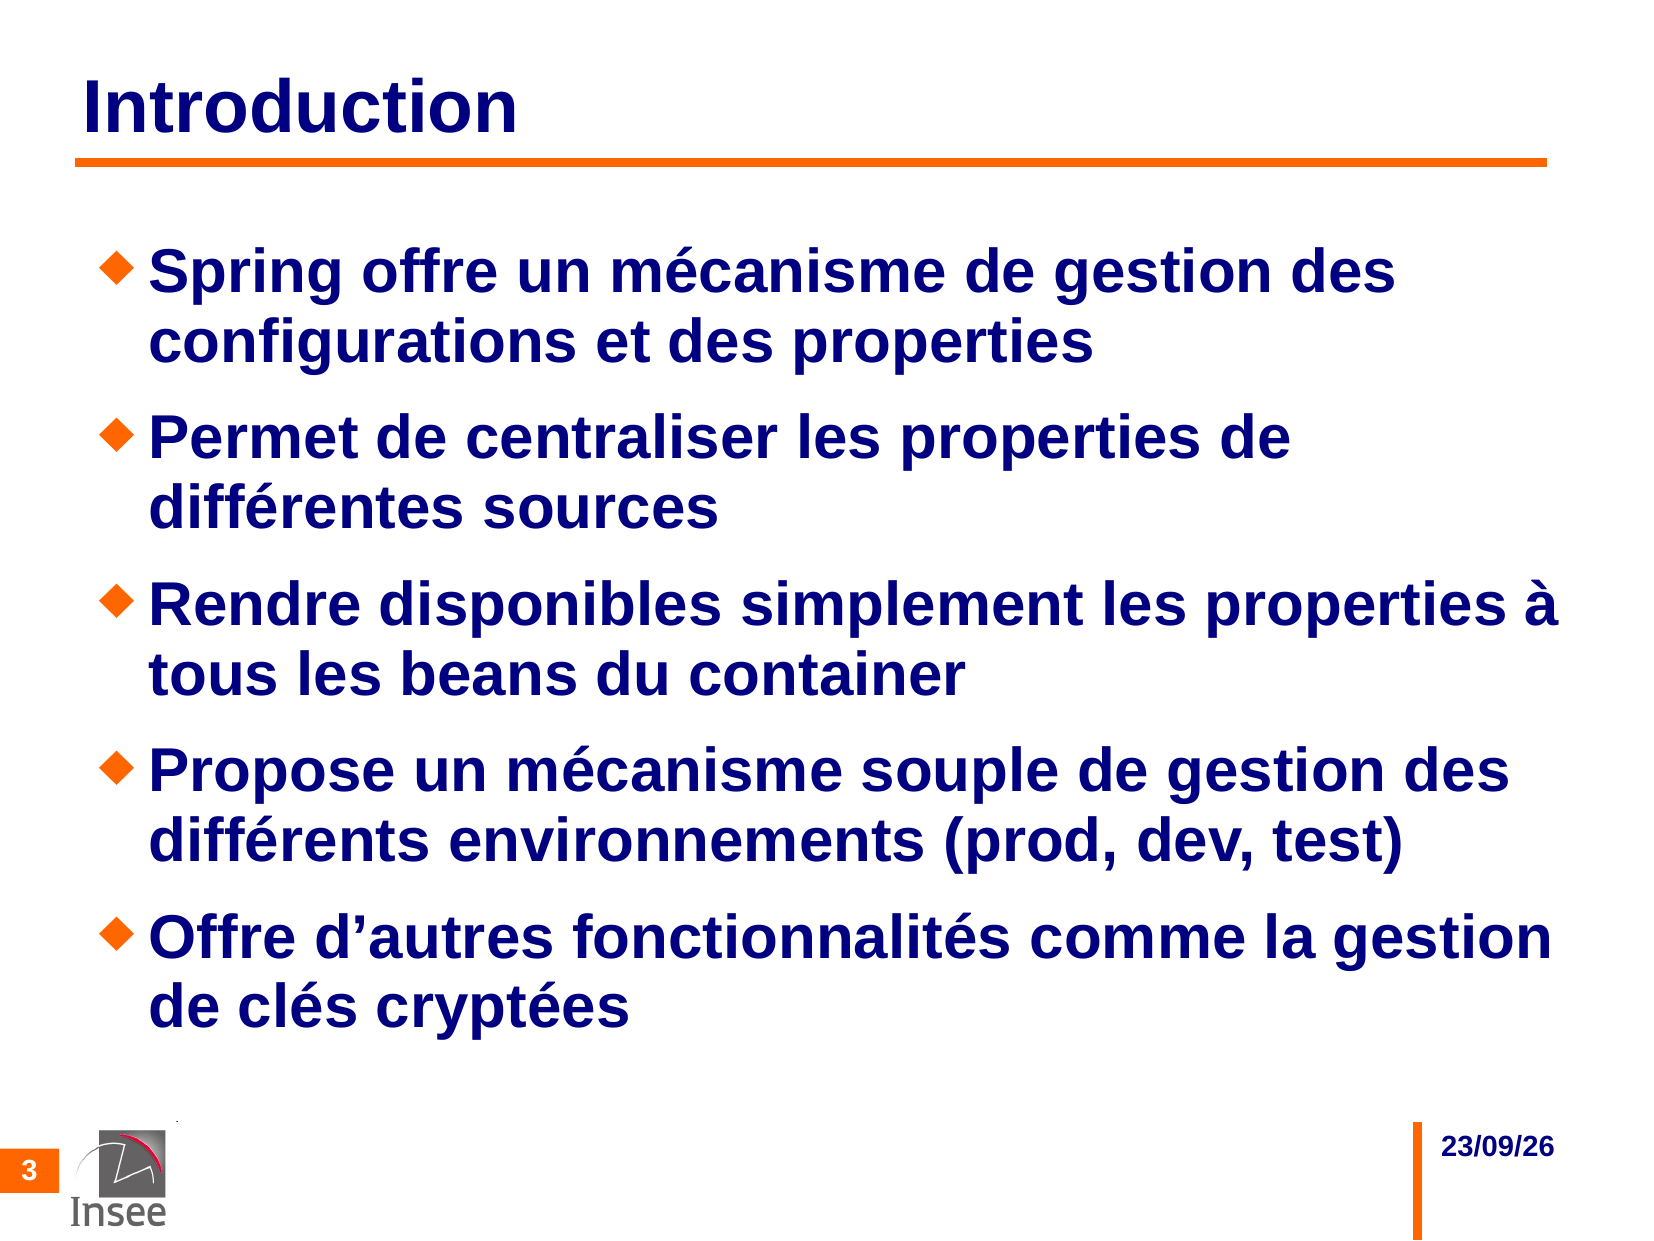

# Introduction
Spring offre un mécanisme de gestion des configurations et des properties
Permet de centraliser les properties de différentes sources
Rendre disponibles simplement les properties à tous les beans du container
Propose un mécanisme souple de gestion des différents environnements (prod, dev, test)
Offre d’autres fonctionnalités comme la gestion de clés cryptées
3